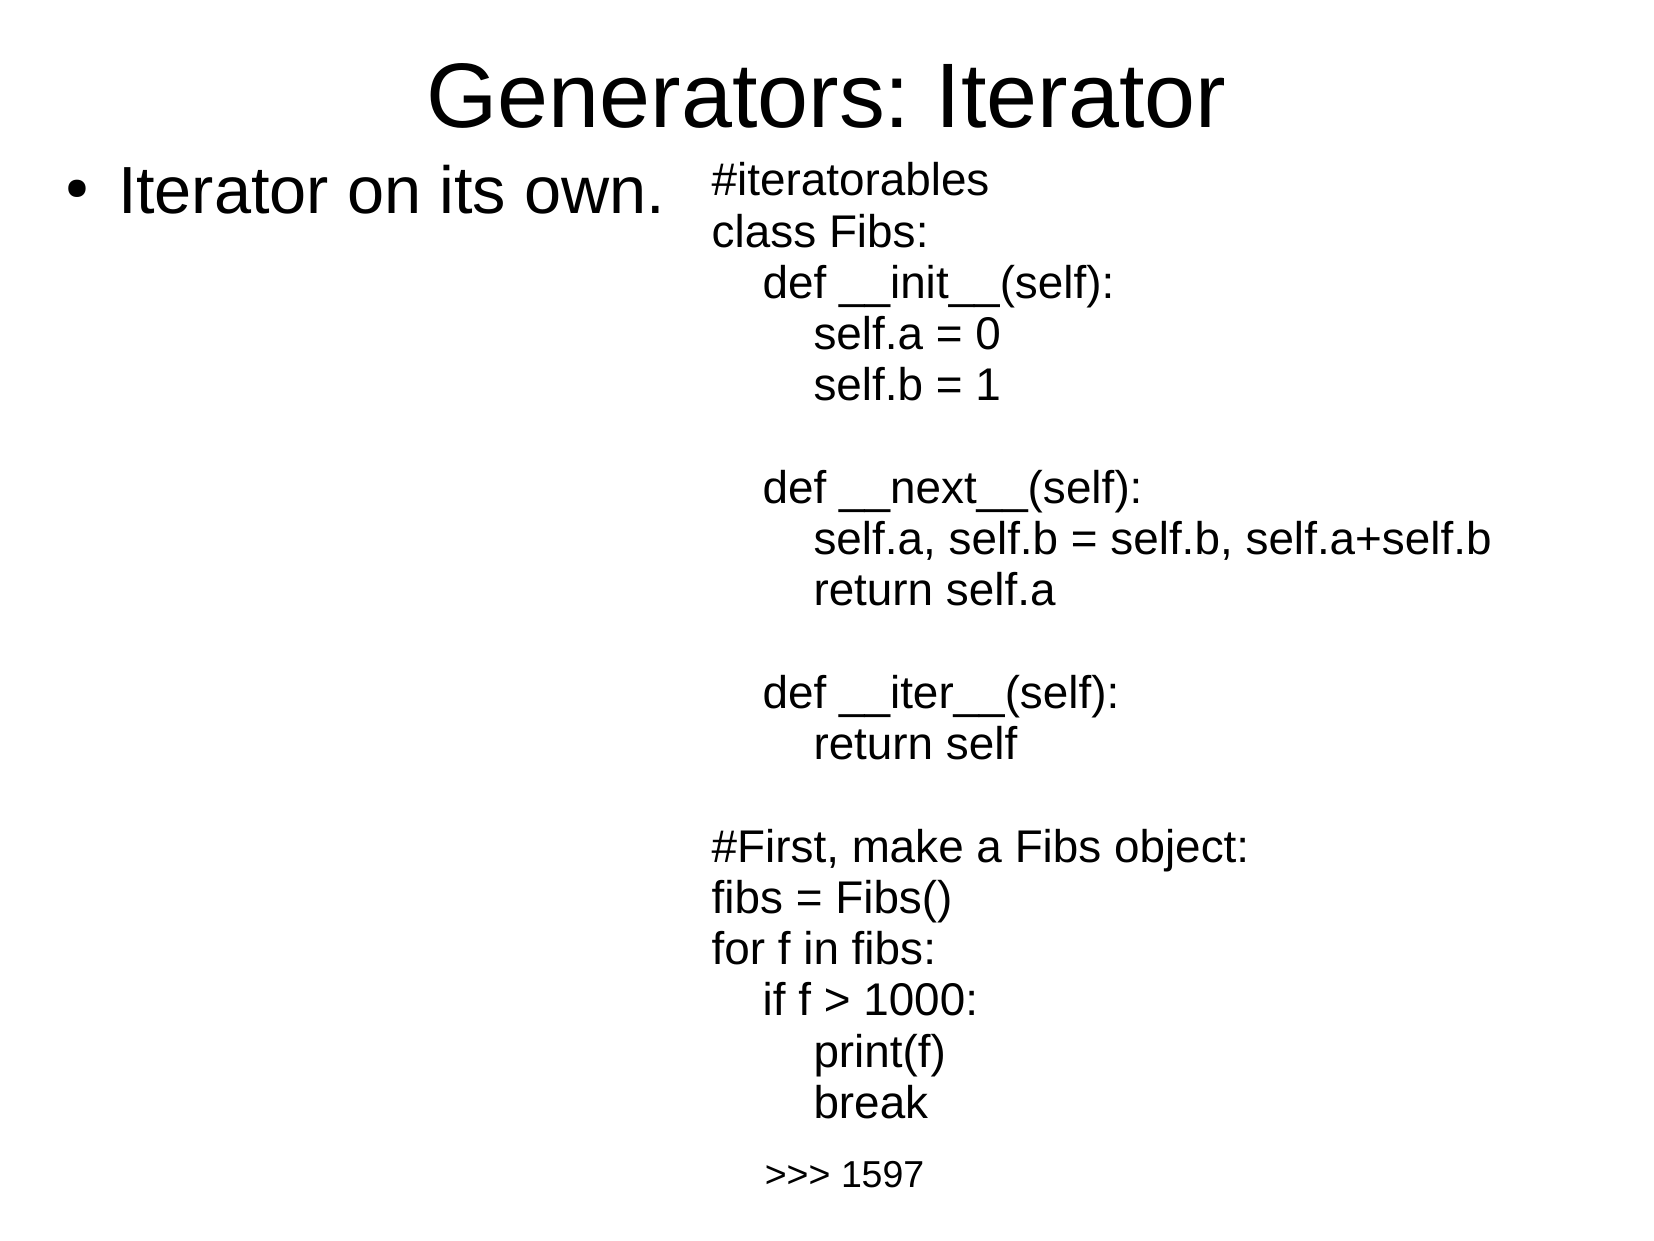

# Generators: Iterator
#iteratorables
class Fibs:
 def __init__(self):
 self.a = 0
 self.b = 1
 def __next__(self):
 self.a, self.b = self.b, self.a+self.b
 return self.a
 def __iter__(self):
 return self
#First, make a Fibs object:
fibs = Fibs()
for f in fibs:
 if f > 1000:
 print(f)
 break
Iterator on its own.
>>> 1597